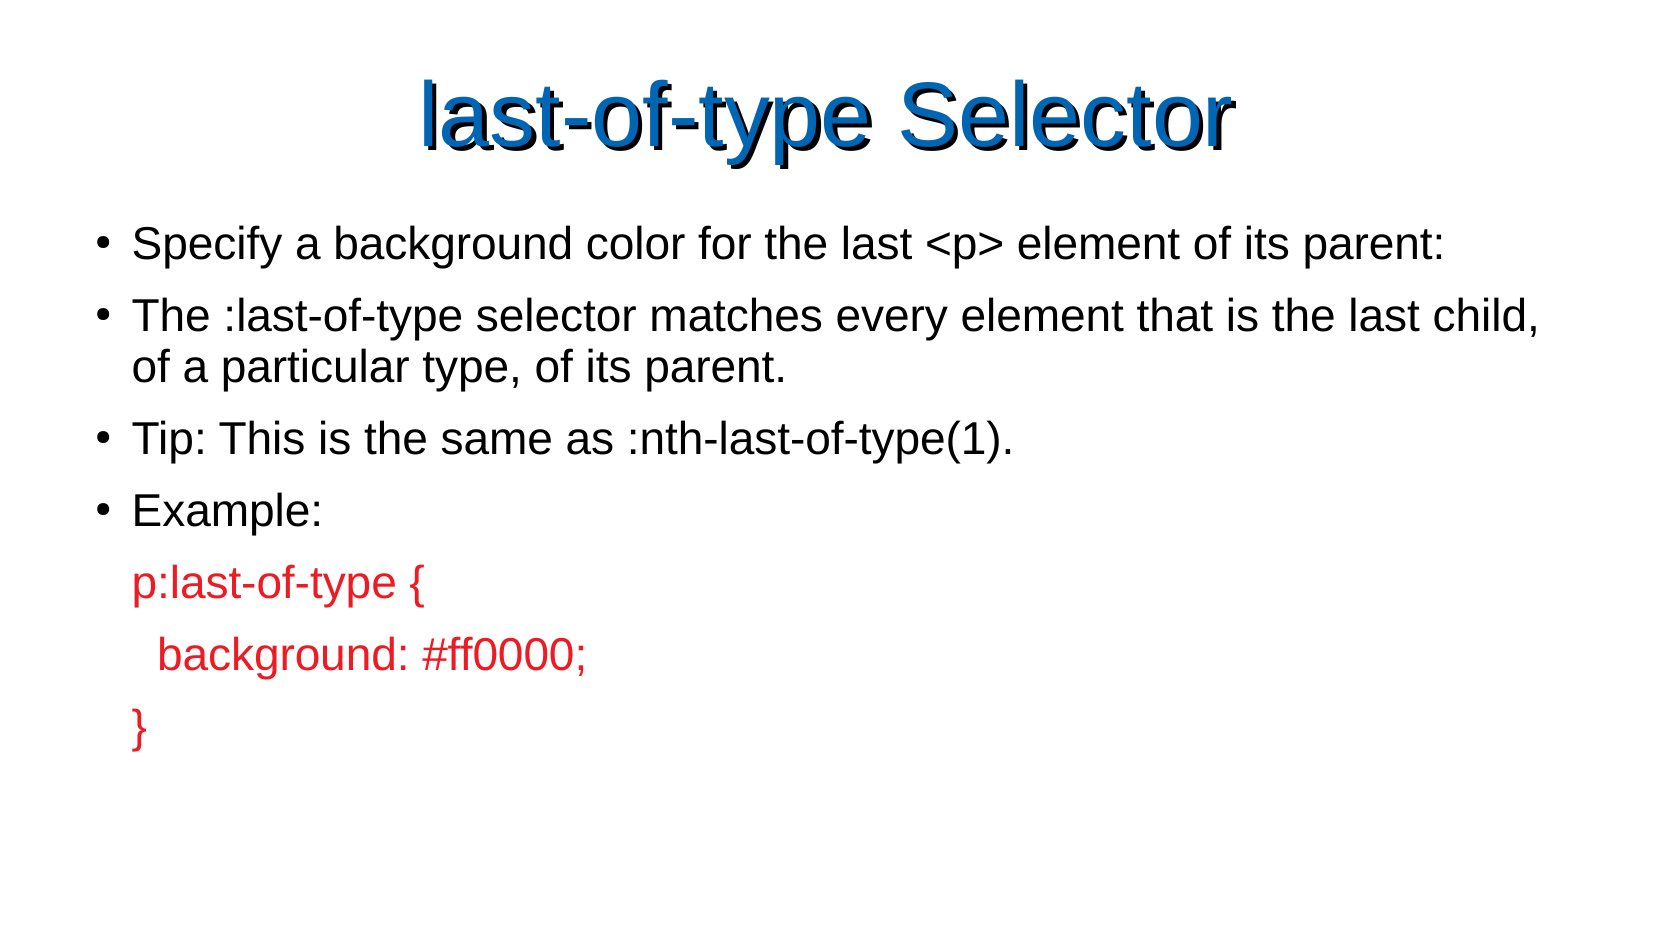

# last-of-type Selector
Specify a background color for the last <p> element of its parent:
The :last-of-type selector matches every element that is the last child, of a particular type, of its parent.
Tip: This is the same as :nth-last-of-type(1).
Example:
p:last-of-type {
 background: #ff0000;
}